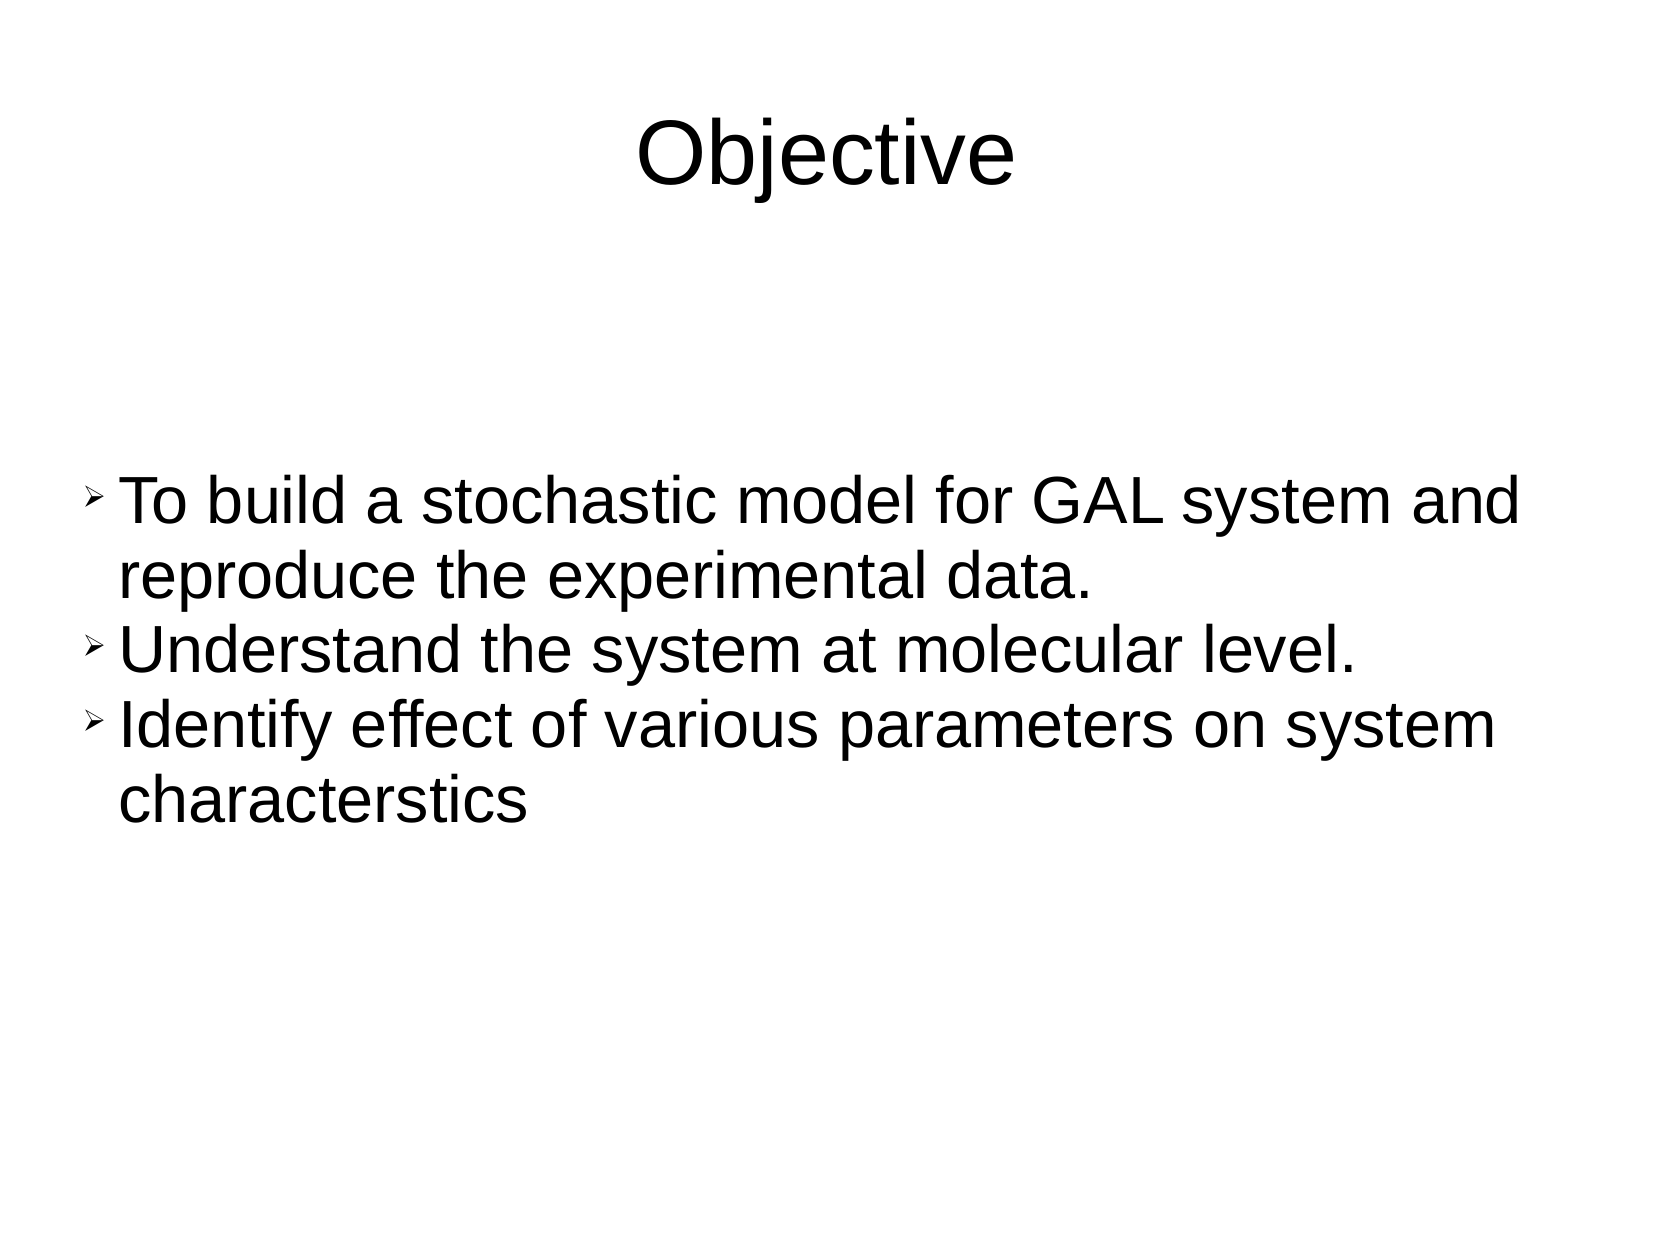

# Objective
To build a stochastic model for GAL system and reproduce the experimental data.
Understand the system at molecular level.
Identify effect of various parameters on system characterstics